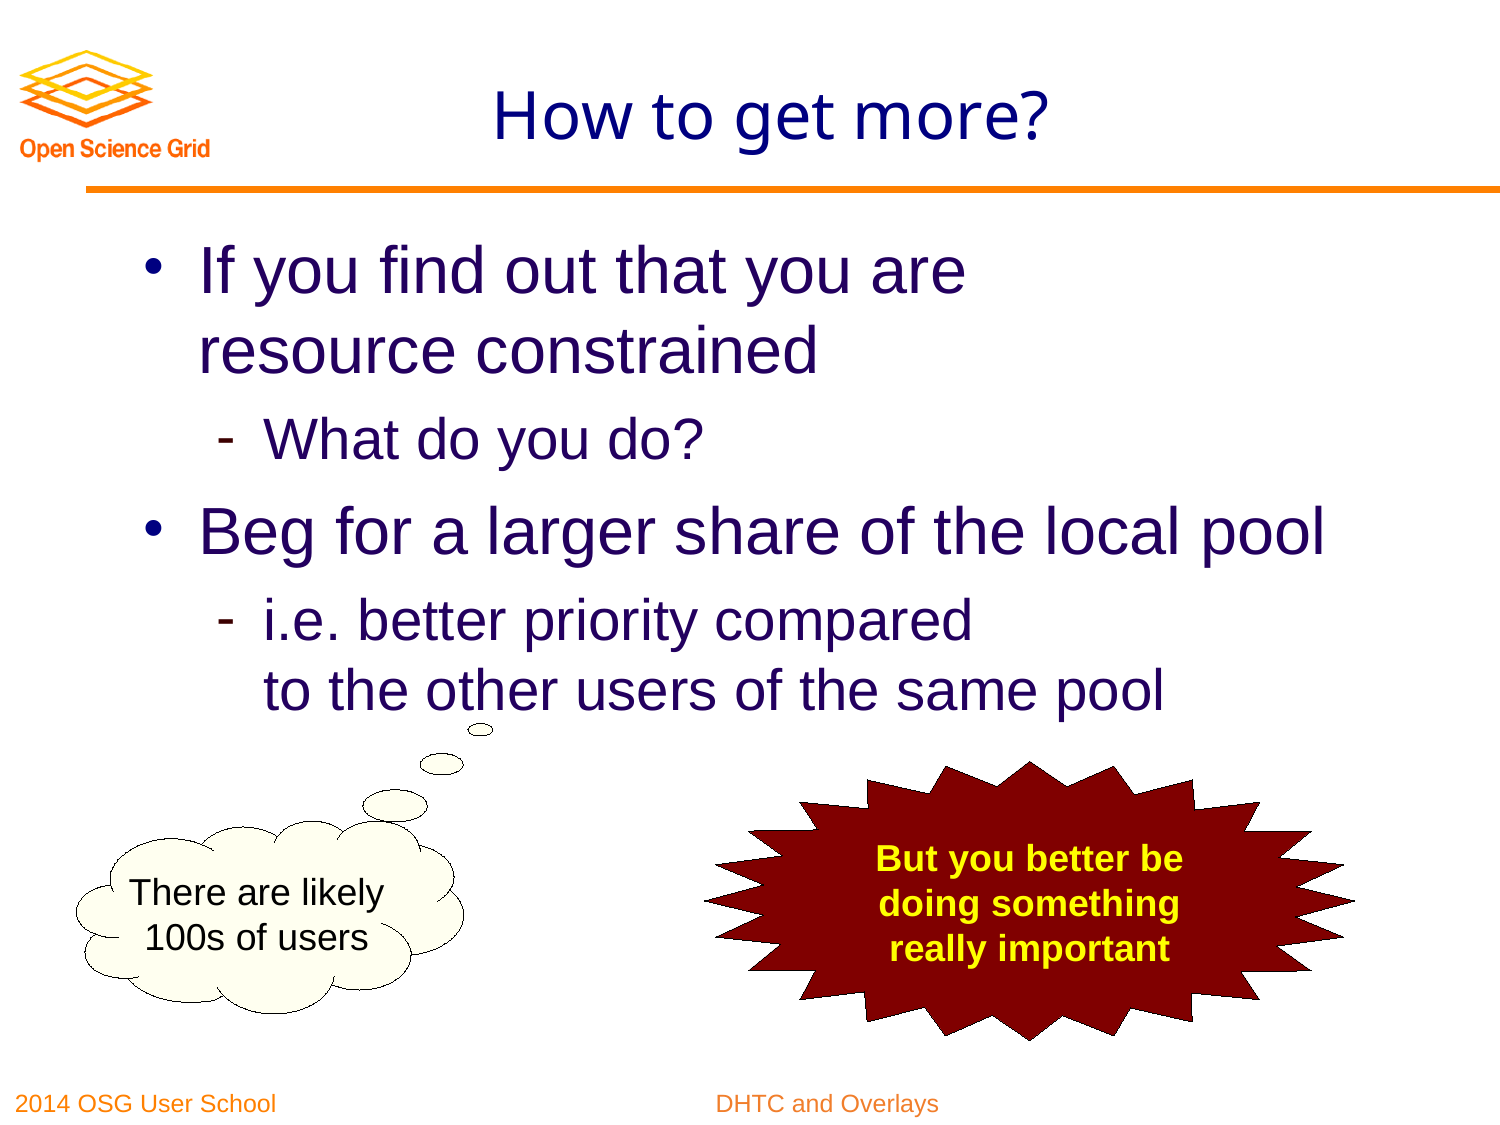

# How to get more?
If you find out that you are
resource constrained
What do you do?
Beg for a larger share of the local pool
i.e. better priority compared
to the other users of the same pool
But you better be
doing something
really important
There are likely
100s of users